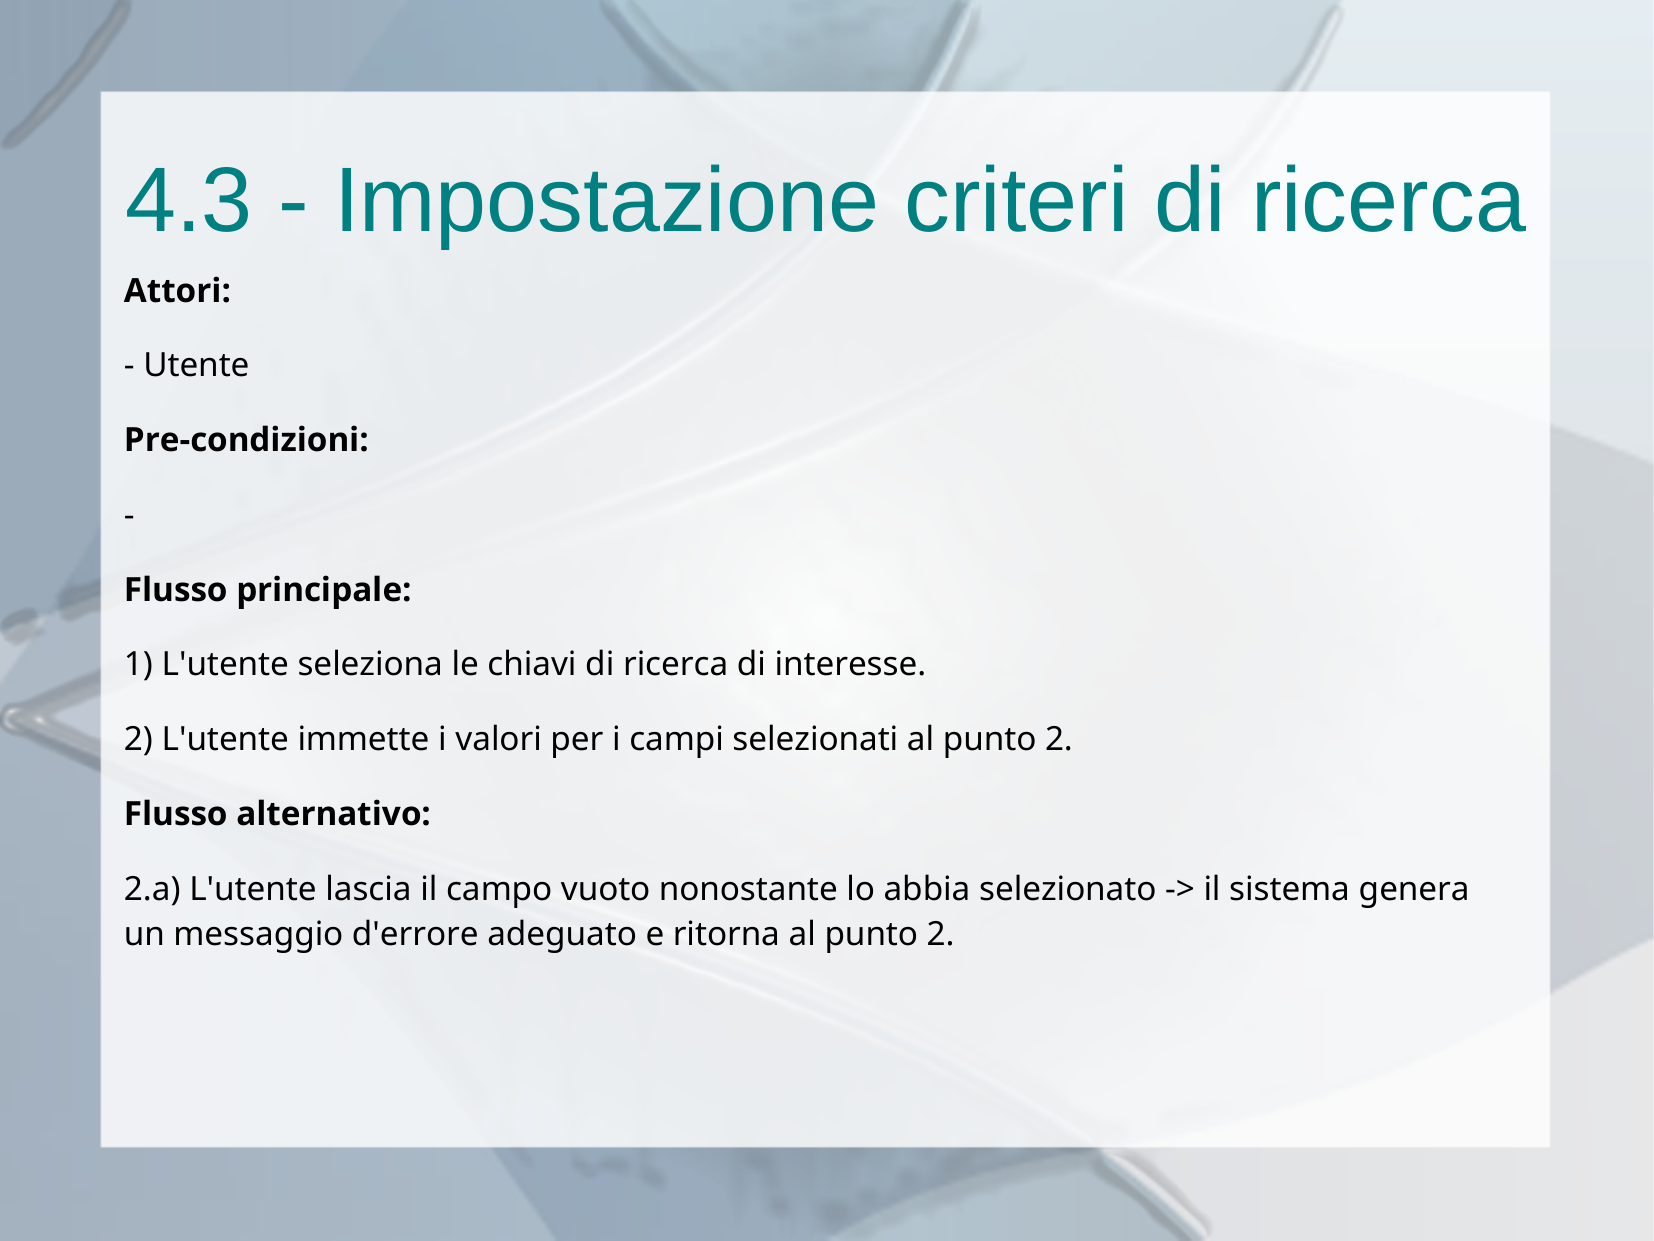

# 4.3 - Impostazione criteri di ricerca
Attori:
- Utente
Pre-condizioni:
-
Flusso principale:
1) L'utente seleziona le chiavi di ricerca di interesse.
2) L'utente immette i valori per i campi selezionati al punto 2.
Flusso alternativo:
2.a) L'utente lascia il campo vuoto nonostante lo abbia selezionato -> il sistema genera un messaggio d'errore adeguato e ritorna al punto 2.